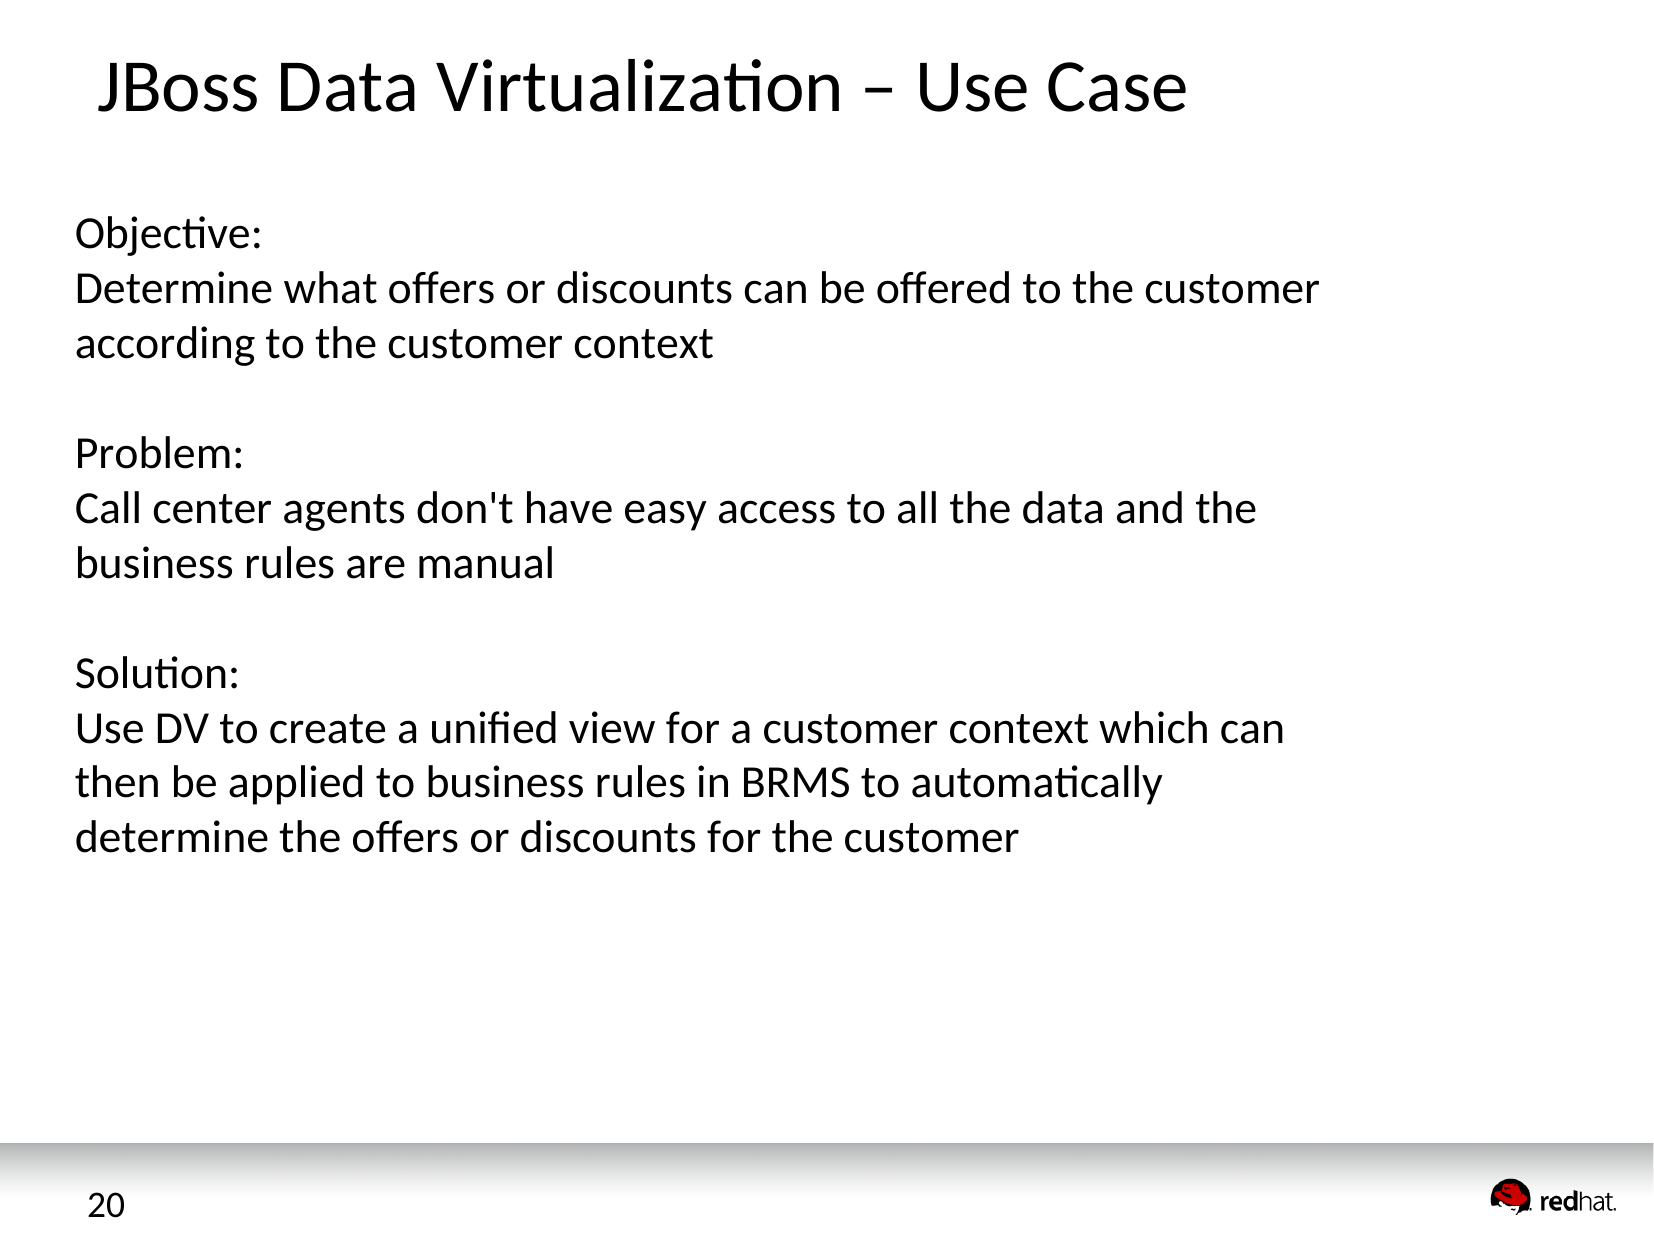

# JBoss Data Virtualization – Use Case
Objective:
Determine what offers or discounts can be offered to the customer according to the customer context
Problem:
Call center agents don't have easy access to all the data and the business rules are manual
Solution:
Use DV to create a unified view for a customer context which can then be applied to business rules in BRMS to automatically determine the offers or discounts for the customer